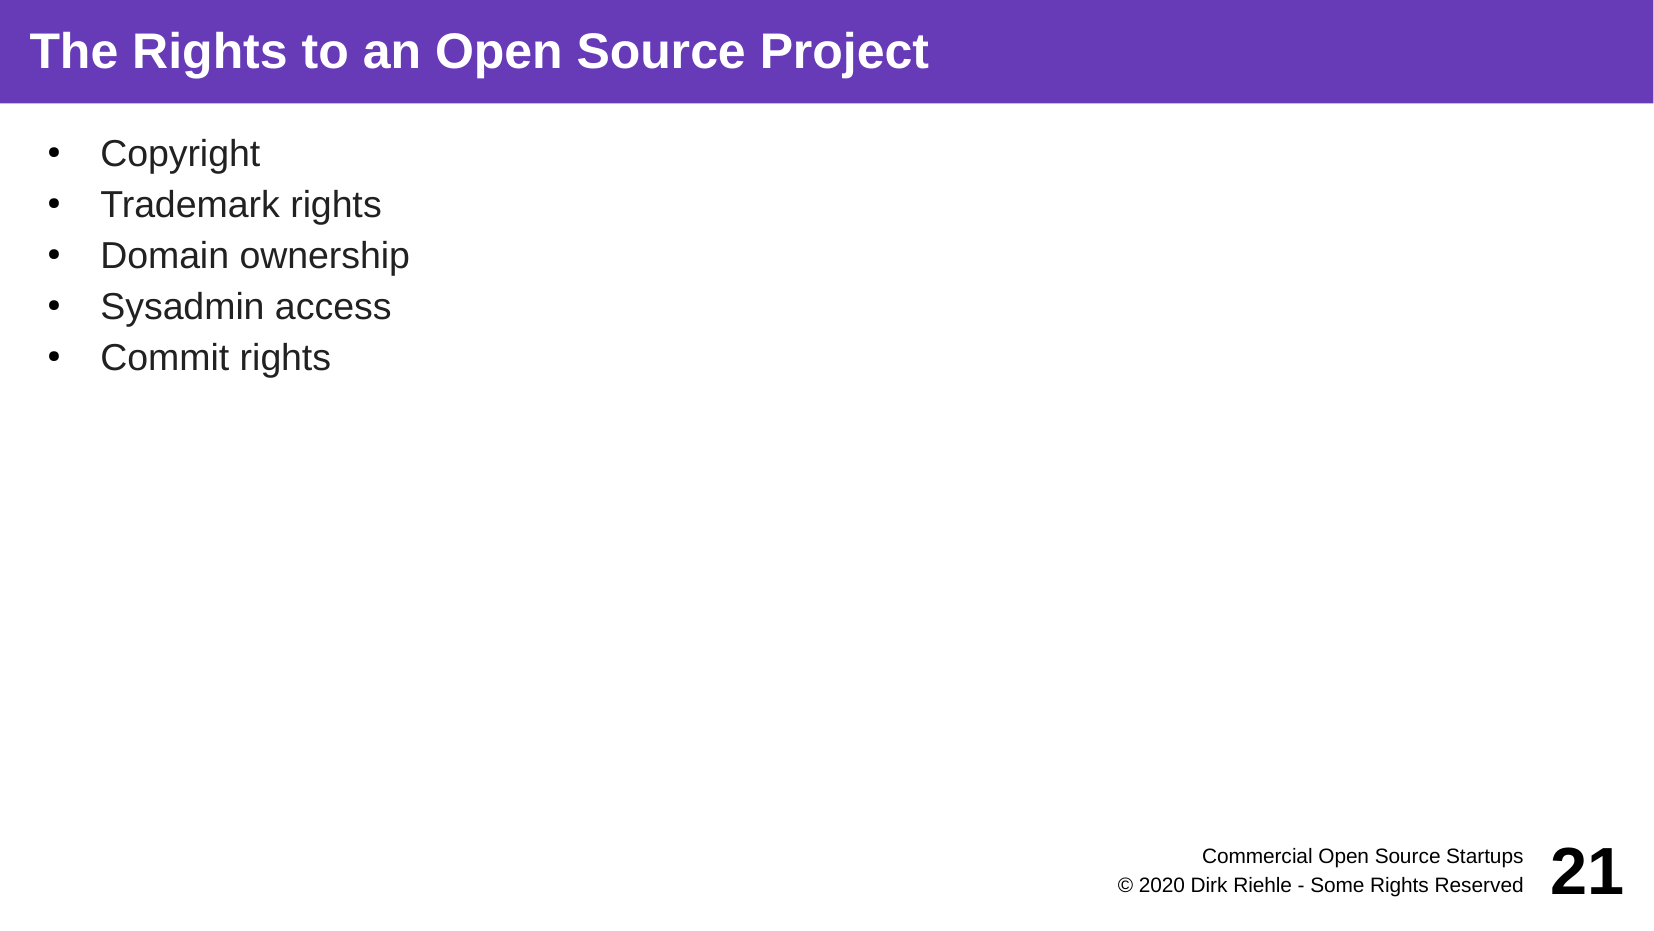

# The Rights to an Open Source Project
Copyright
Trademark rights
Domain ownership
Sysadmin access
Commit rights
Commercial Open Source Startups
21
© 2020 Dirk Riehle - Some Rights Reserved